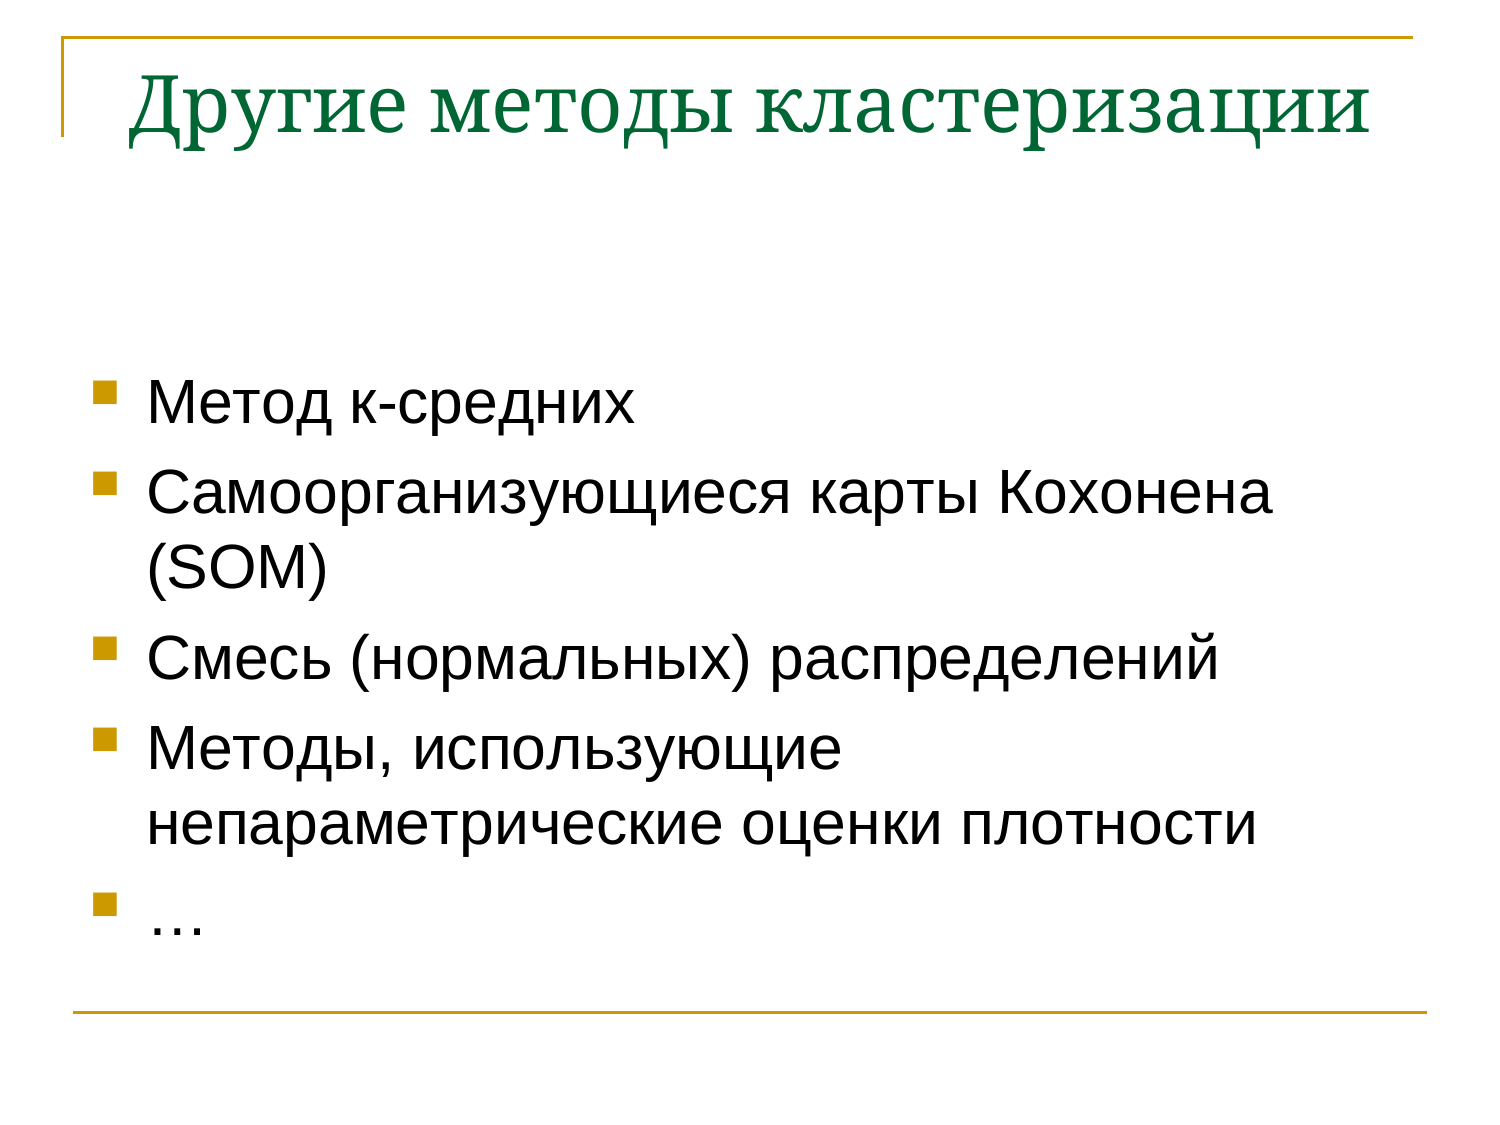

# Другие методы кластеризации
Метод к-средних
Самоорганизующиеся карты Кохонена (SOM)
Смесь (нормальных) распределений
Методы, использующие непараметрические оценки плотности
…